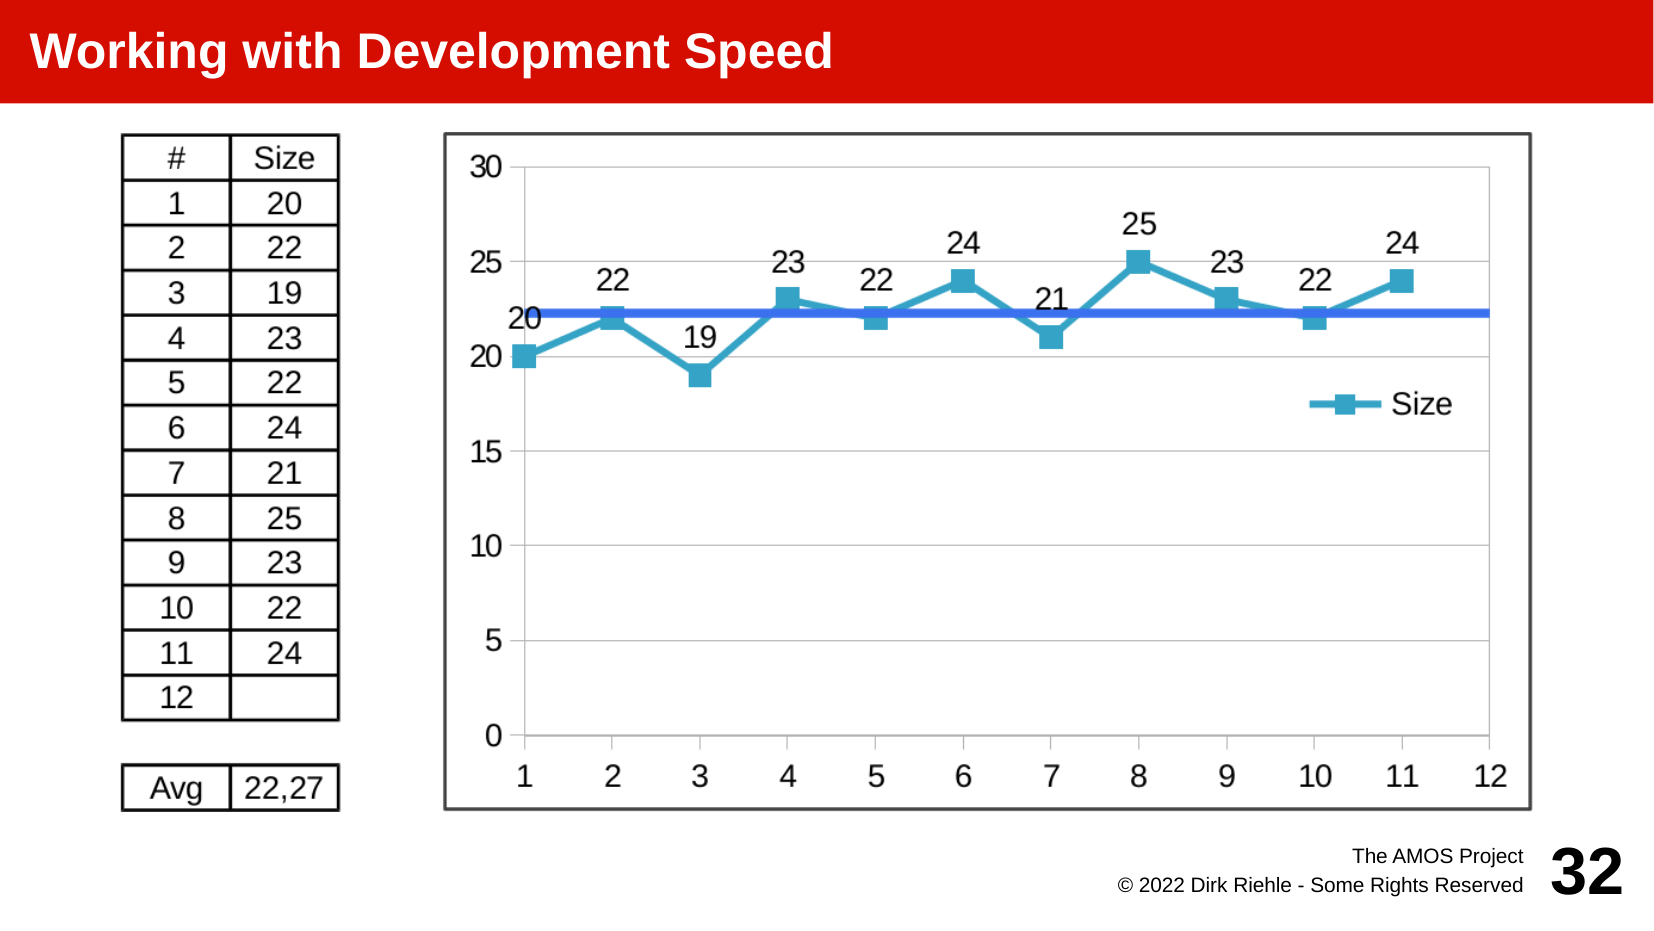

# Working with Development Speed
The AMOS Project
32
© 2022 Dirk Riehle - Some Rights Reserved